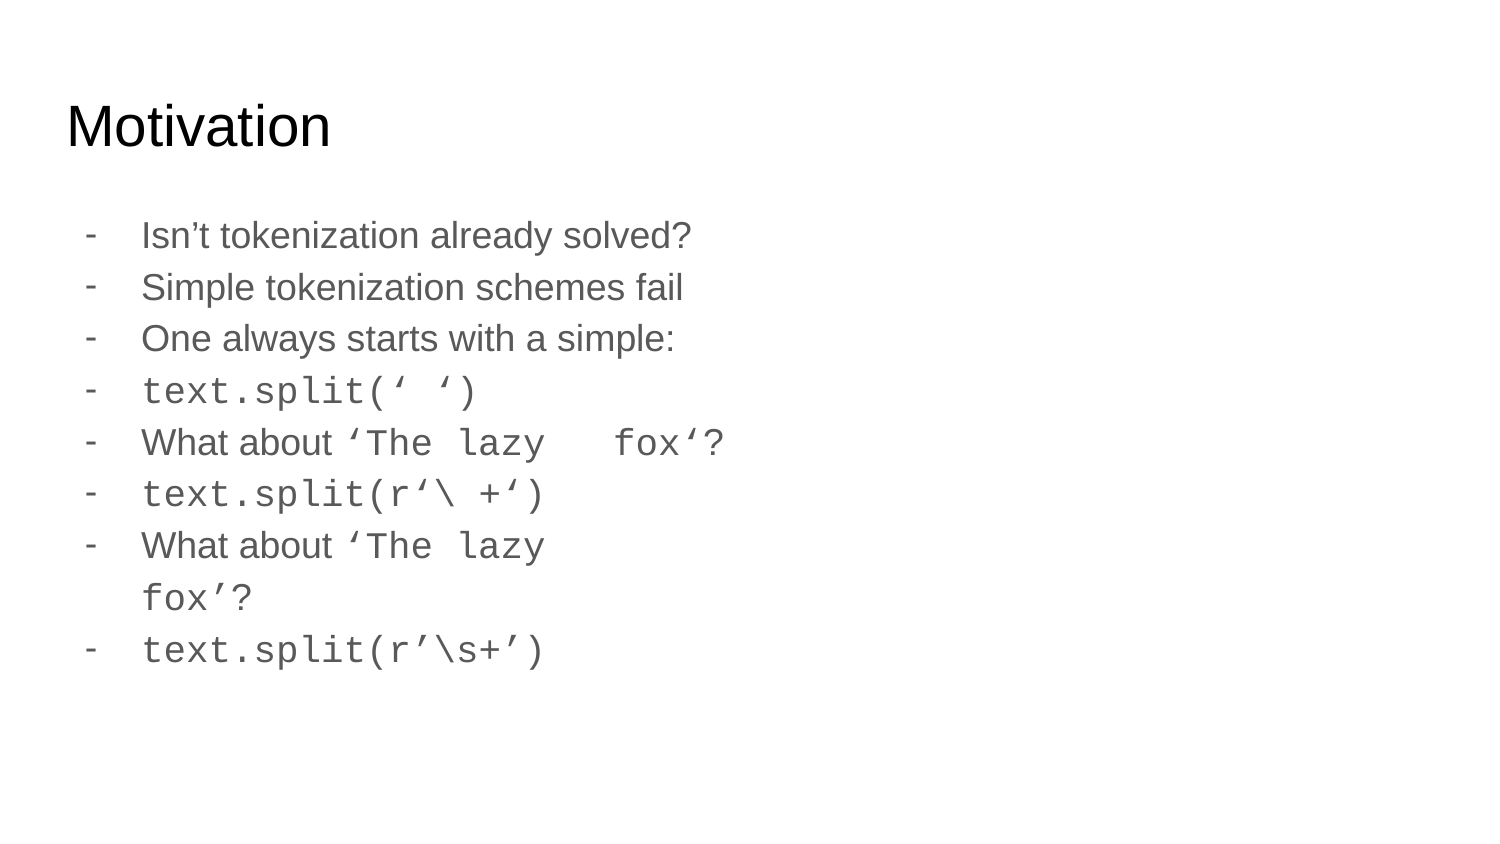

# Motivation
Isn’t tokenization already solved?
Simple tokenization schemes fail
One always starts with a simple:
text.split(‘ ‘)
What about ‘The lazy fox‘?
text.split(r‘\ +‘)
What about ‘The lazy
fox’?
text.split(r’\s+’)